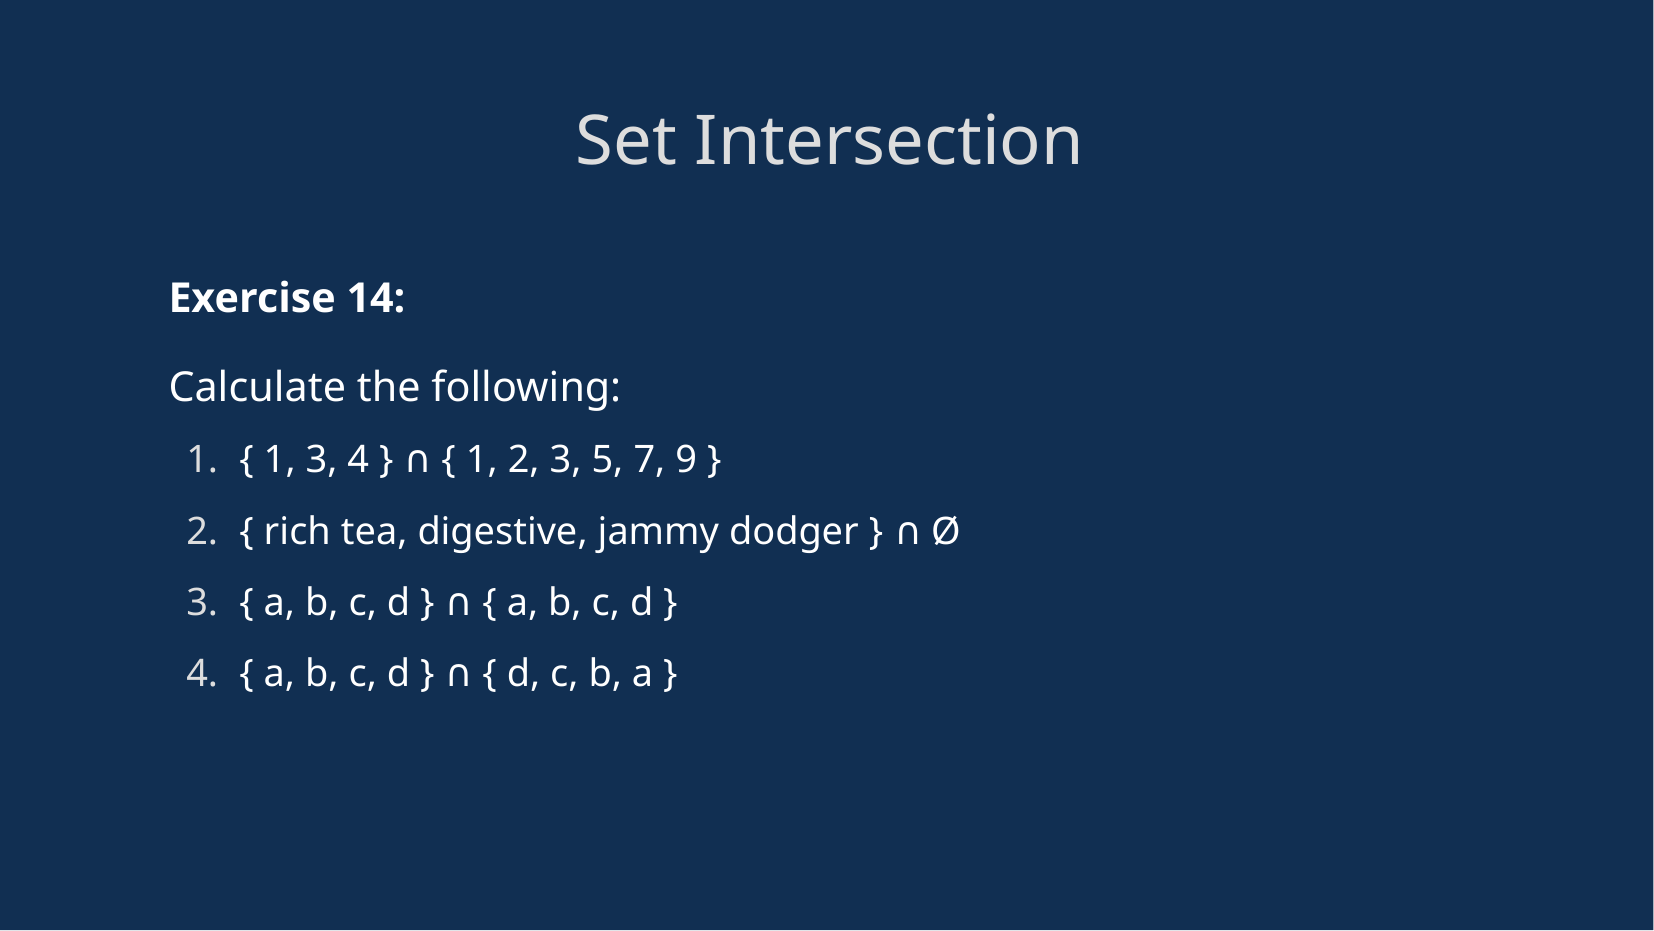

# Set Intersection
Exercise 14:
Calculate the following:
{ 1, 3, 4 } ∩ { 1, 2, 3, 5, 7, 9 }
{ rich tea, digestive, jammy dodger } ∩ Ø
{ a, b, c, d } ∩ { a, b, c, d }
{ a, b, c, d } ∩ { d, c, b, a }